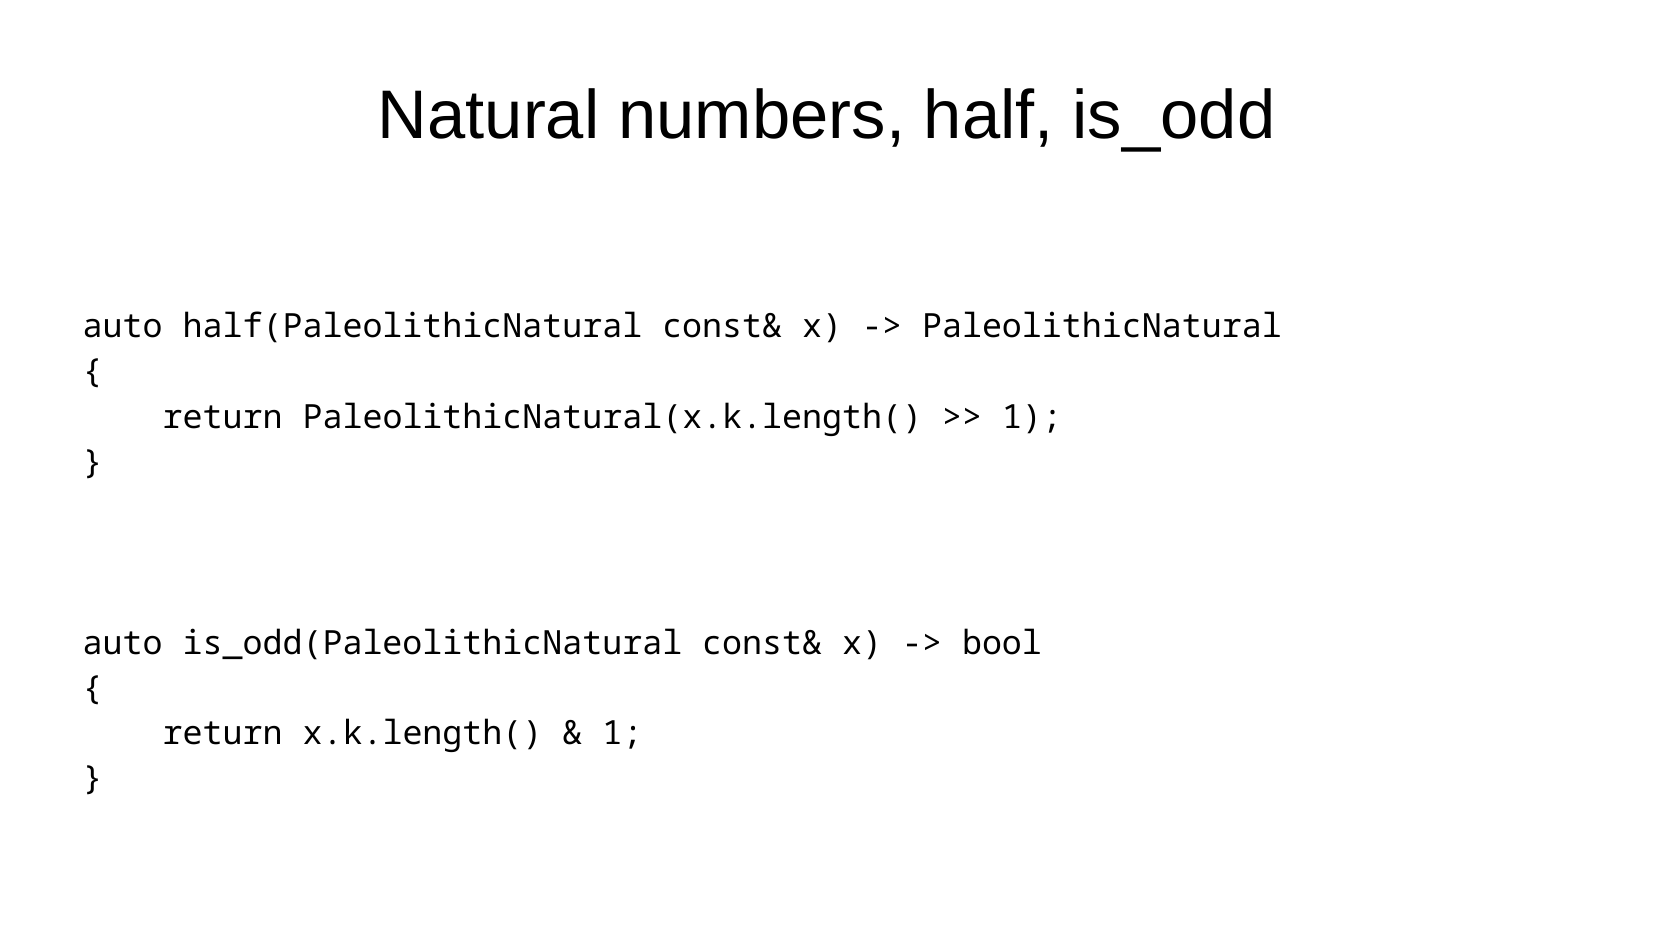

# auto half(PaleolithicNatural const& x) -> PaleolithicNatural
{
 return PaleolithicNatural(x.k.length() >> 1);
}
auto is_odd(PaleolithicNatural const& x) -> bool
{
 return x.k.length() & 1;
}
Natural numbers, half, is_odd